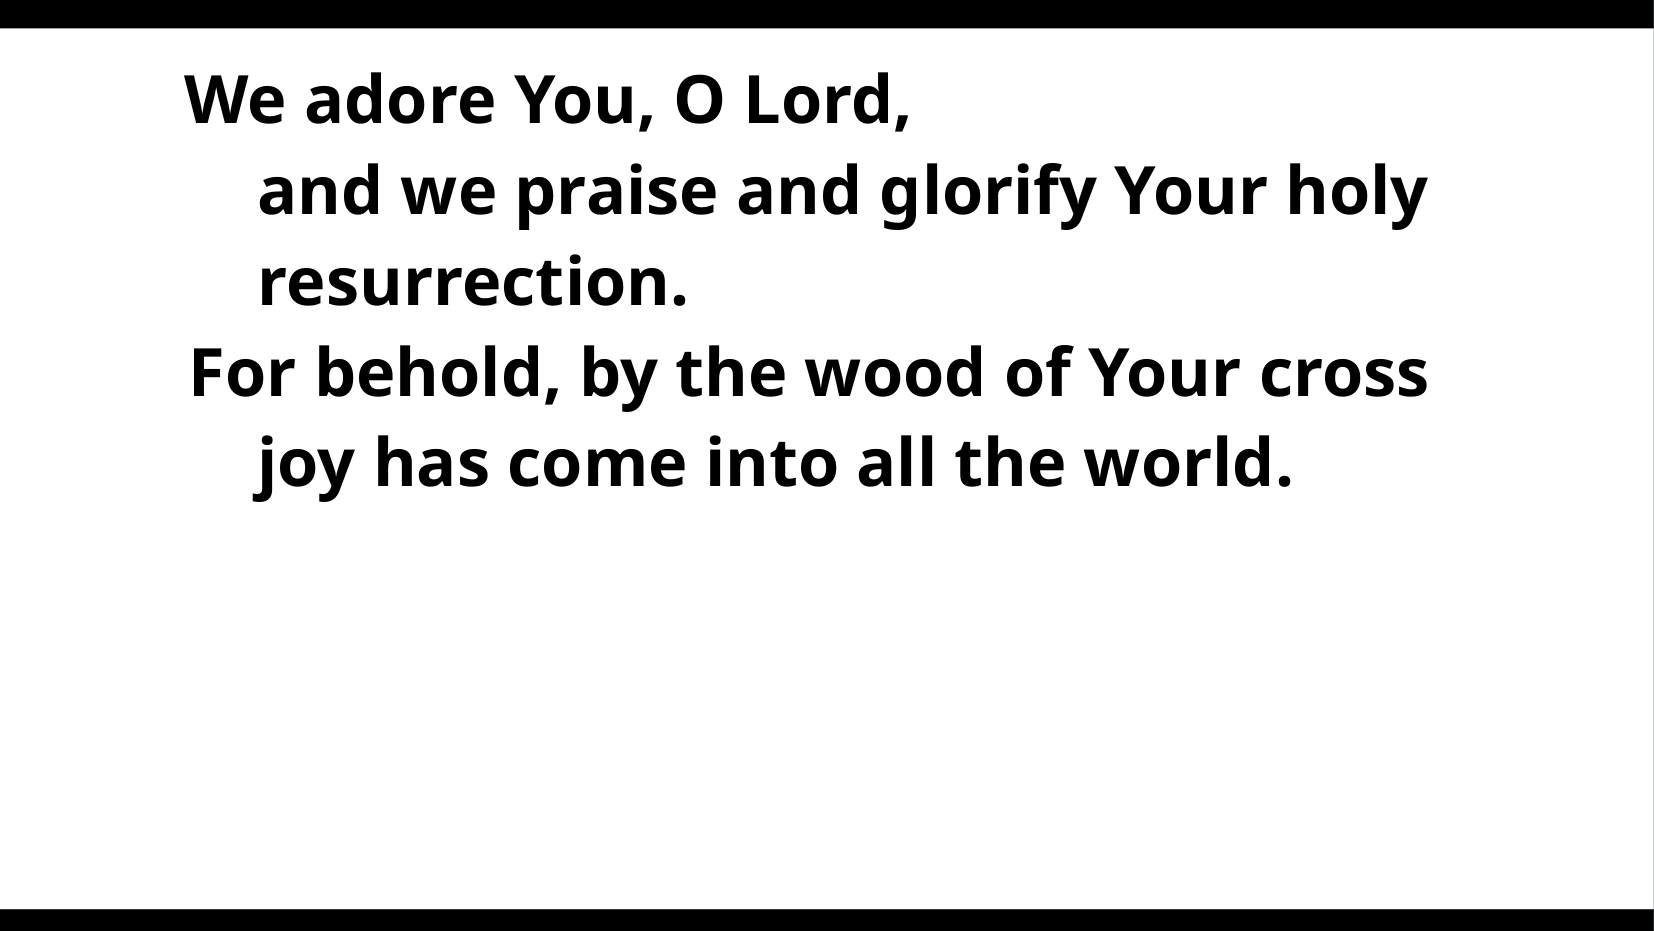

We adore You, O Lord,
 and we praise and glorify Your holy
 resurrection.
 For behold, by the wood of Your cross
 joy has come into all the world.